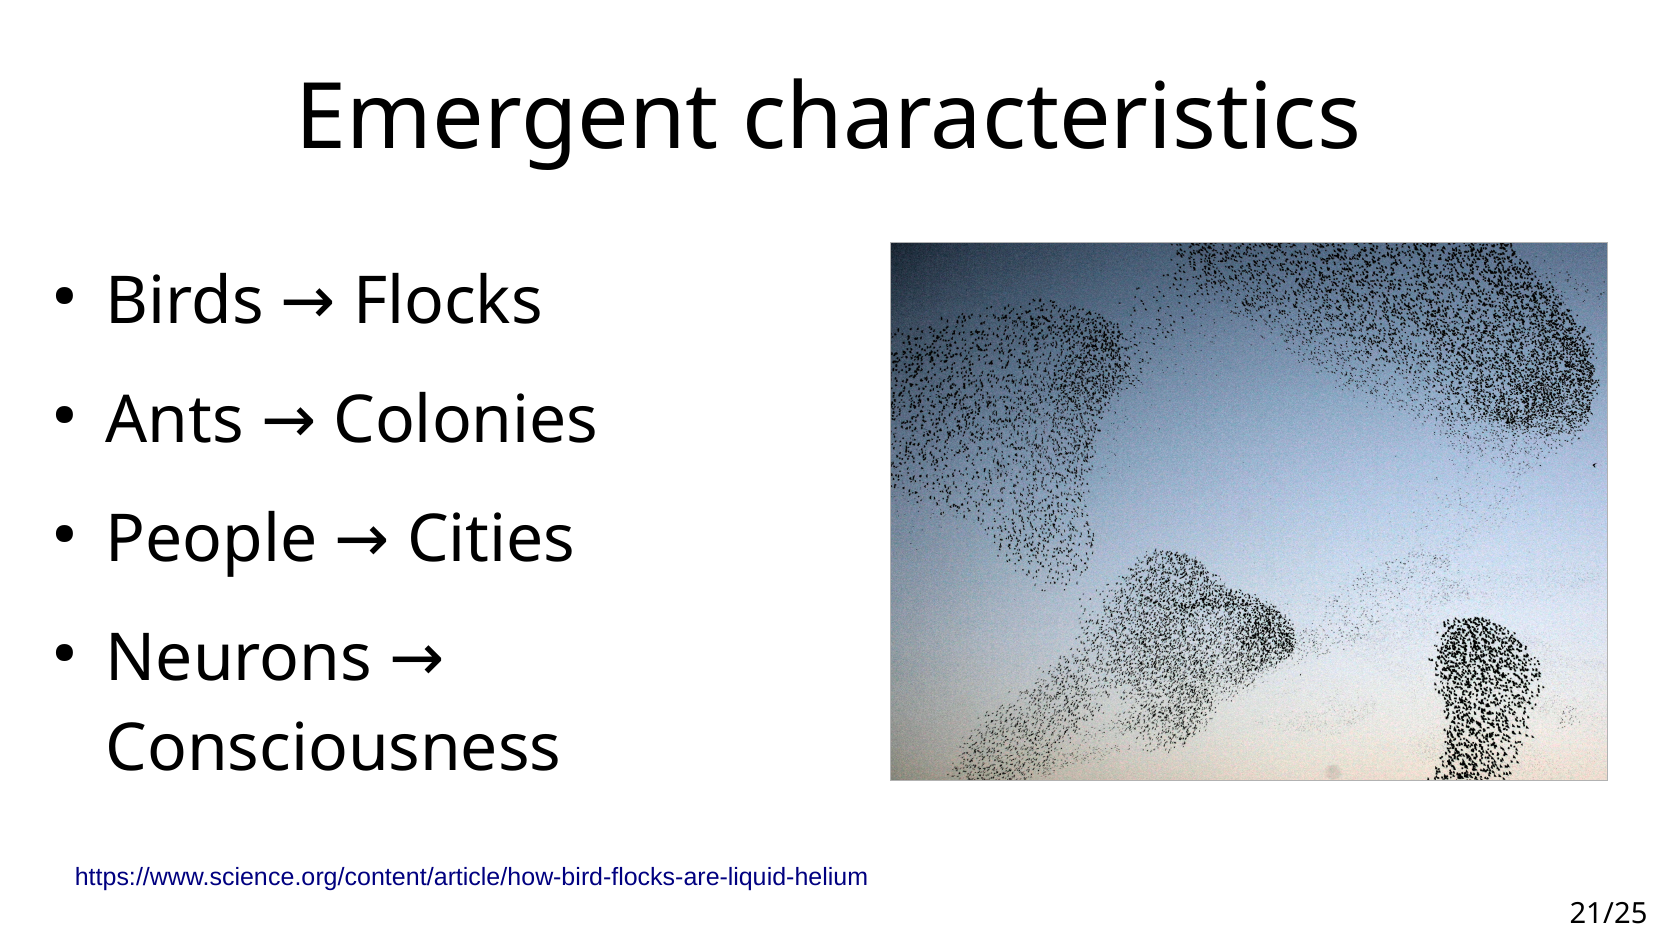

# Emergent characteristics
Birds → Flocks
Ants → Colonies
People → Cities
Neurons → Consciousness
https://www.science.org/content/article/how-bird-flocks-are-liquid-helium
21